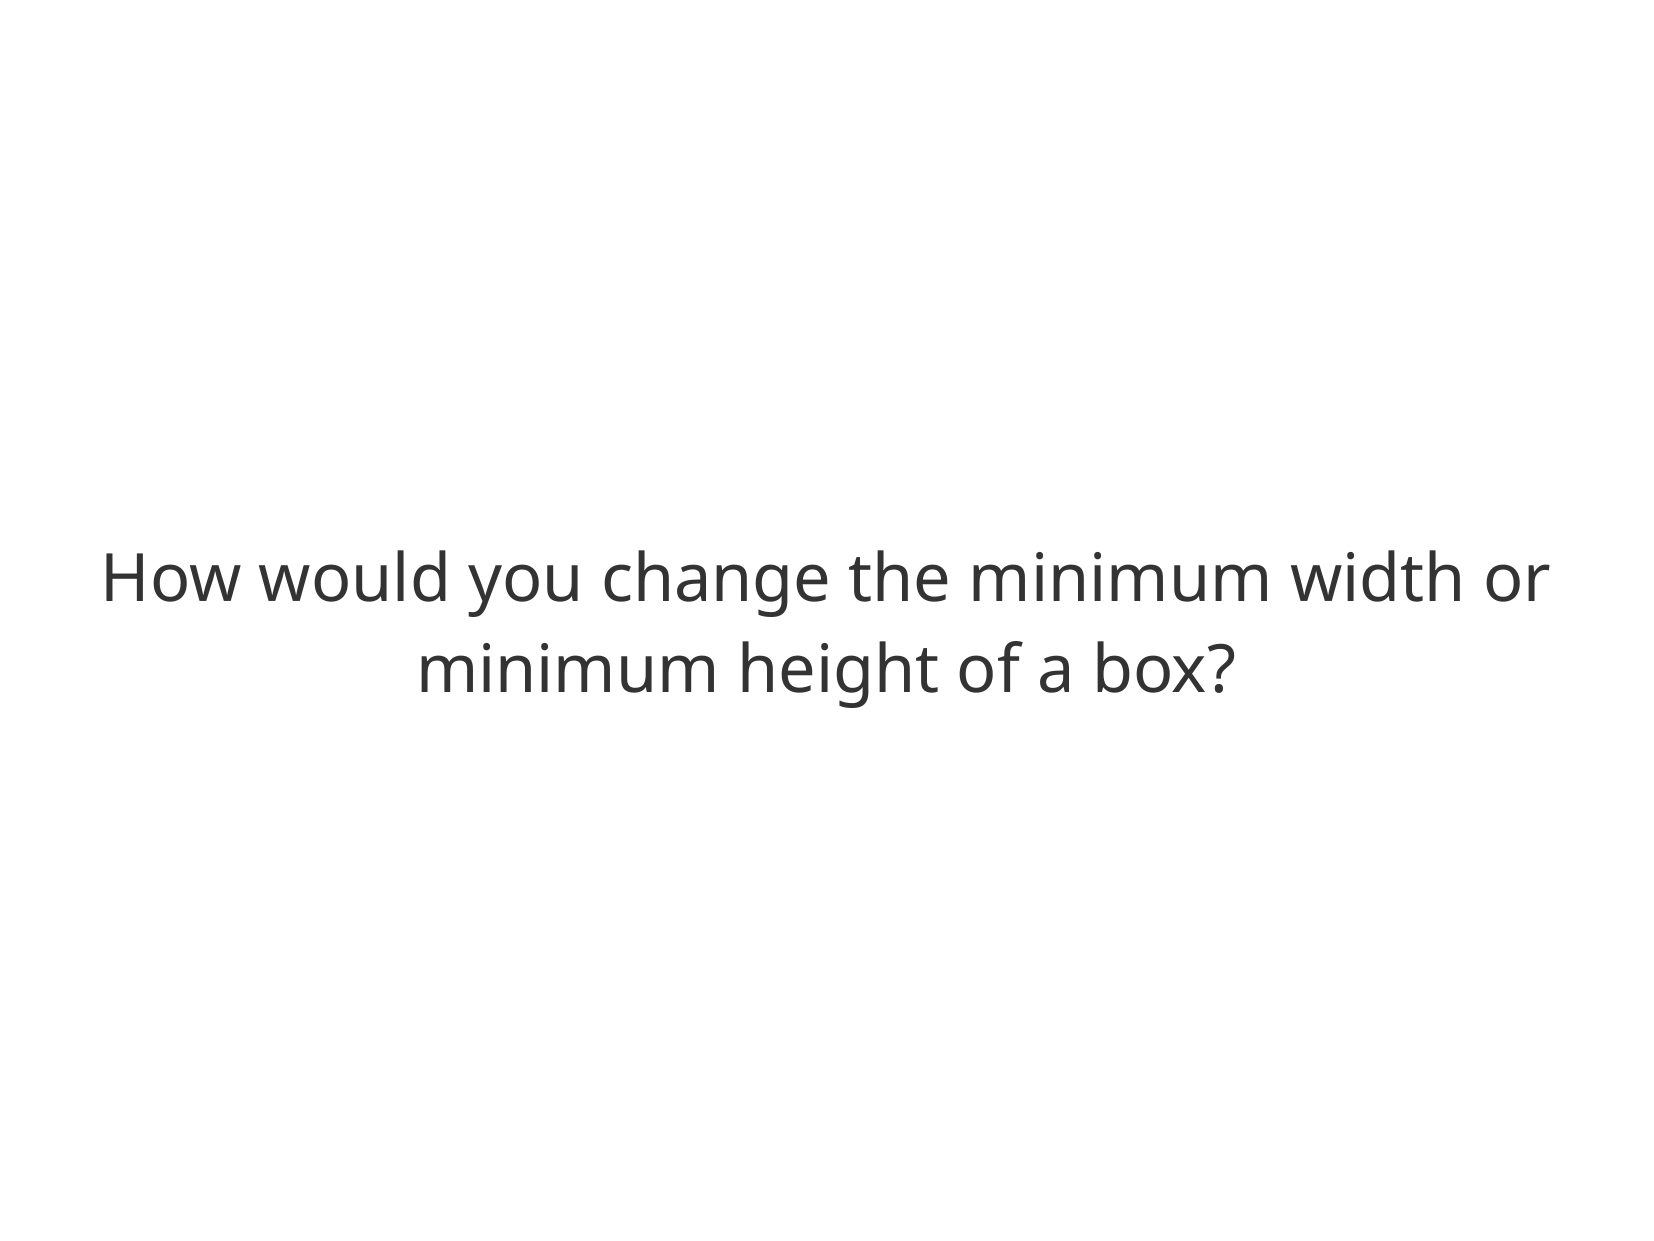

# How would you change the minimum width or minimum height of a box?